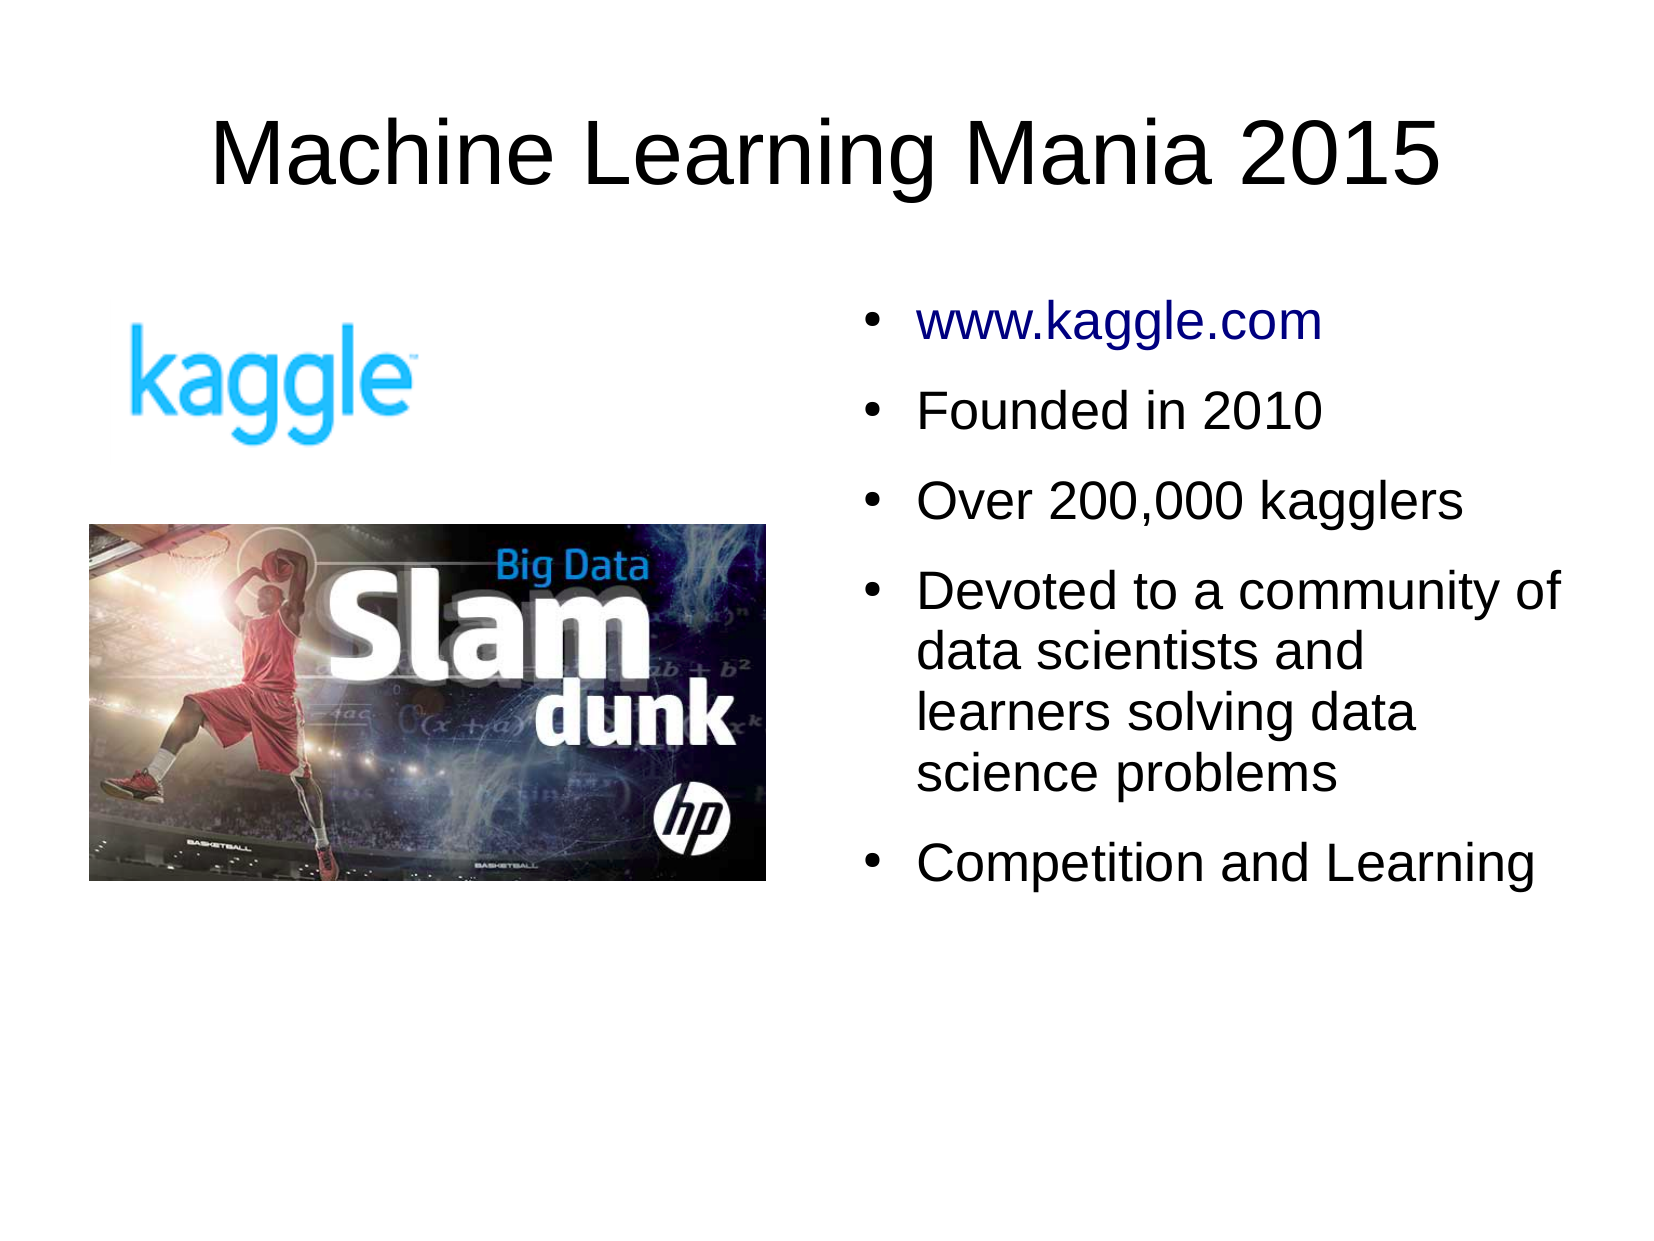

# Machine Learning Mania 2015
www.kaggle.com
Founded in 2010
Over 200,000 kagglers
Devoted to a community of data scientists and learners solving data science problems
Competition and Learning